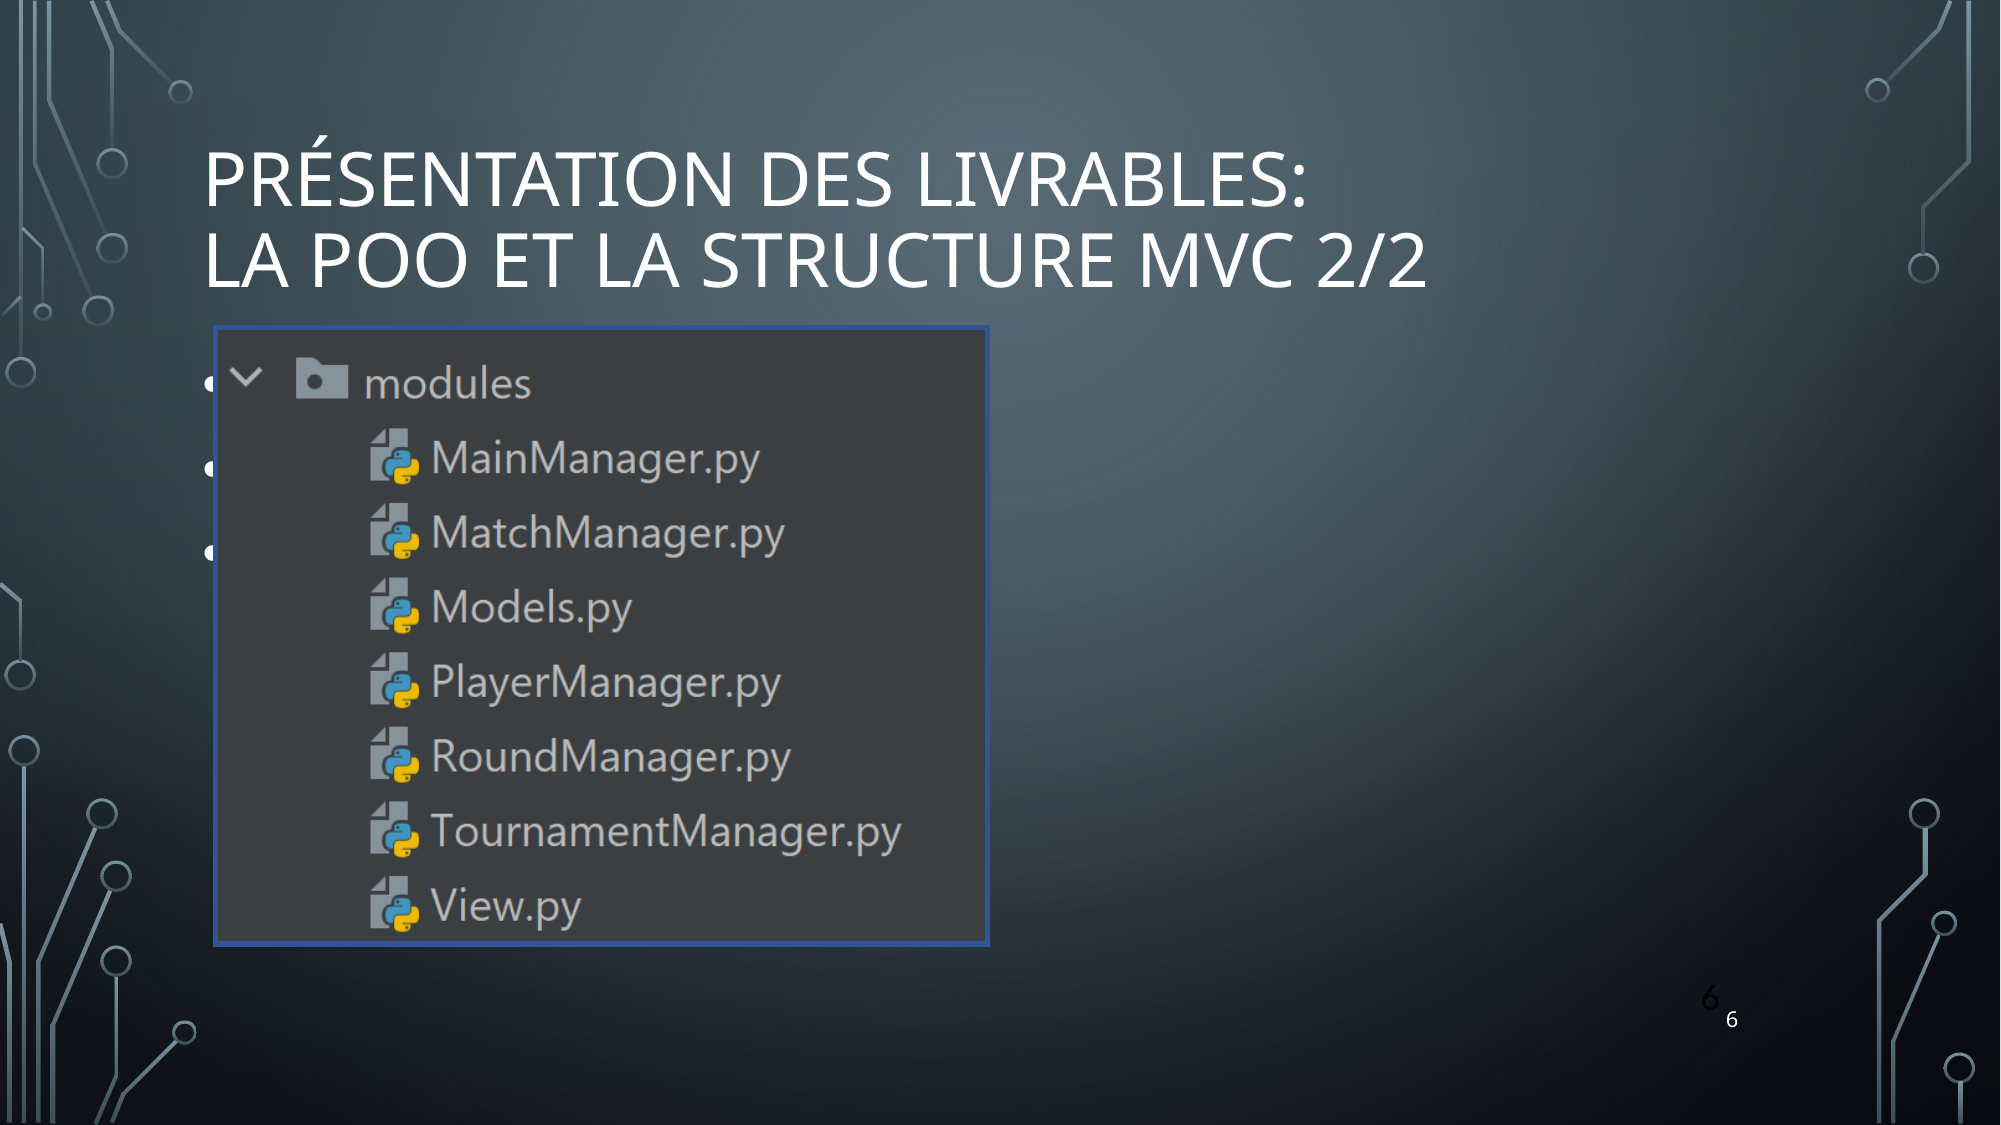

# Présentation des livrables: La poo et la structure mvc 2/2